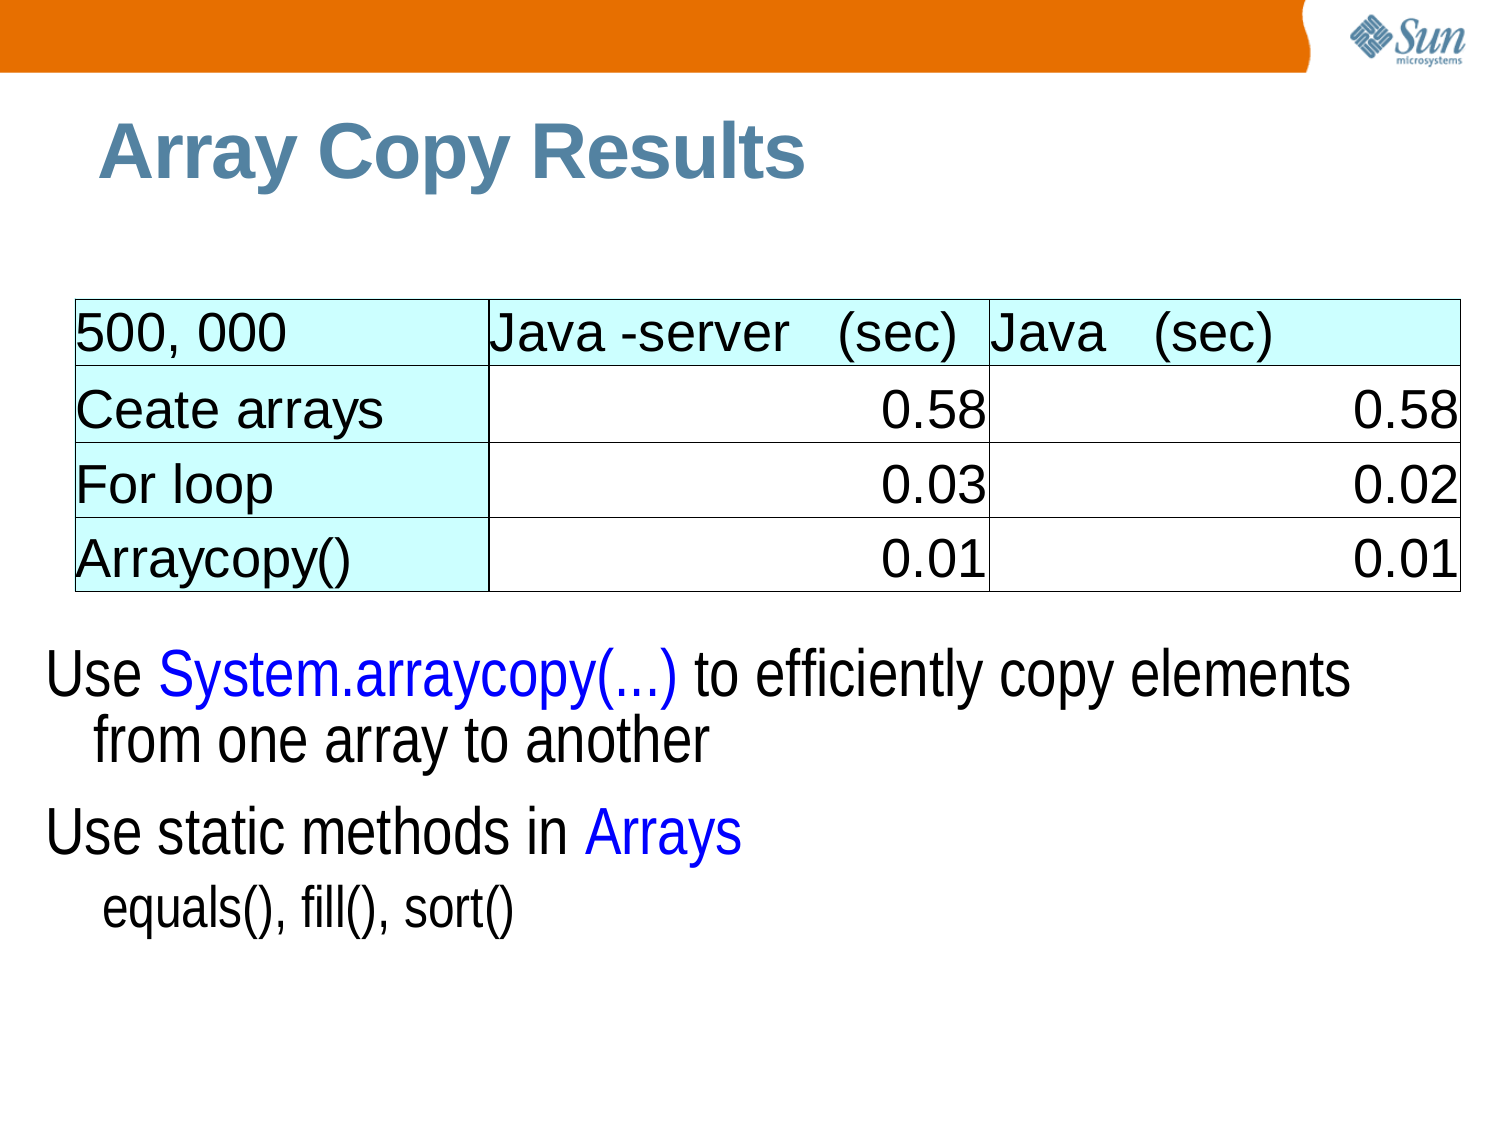

# Array Copy Results
Use System.arraycopy(...) to efficiently copy elements from one array to another
Use static methods in Arrays
equals(), fill(), sort()